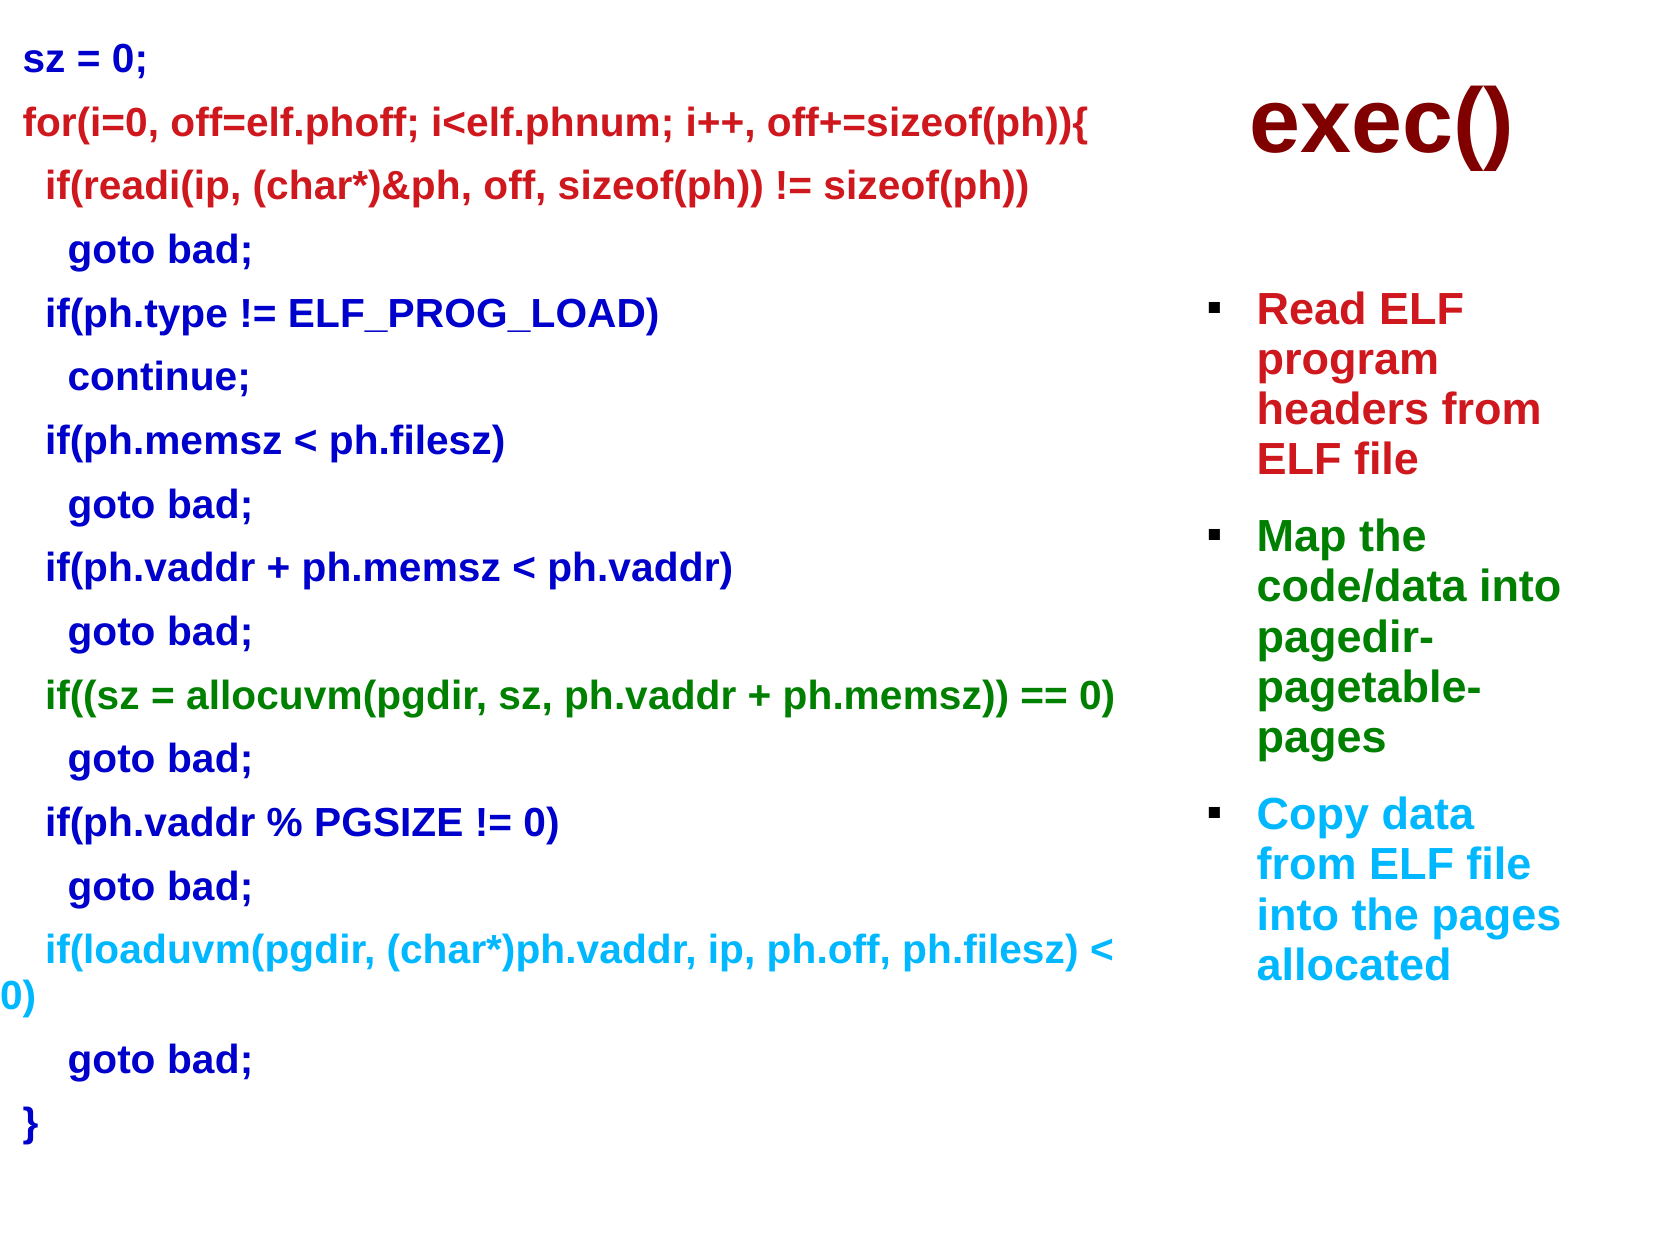

# exec()
 sz = 0;
 for(i=0, off=elf.phoff; i<elf.phnum; i++, off+=sizeof(ph)){
 if(readi(ip, (char*)&ph, off, sizeof(ph)) != sizeof(ph))
 goto bad;
 if(ph.type != ELF_PROG_LOAD)
 continue;
 if(ph.memsz < ph.filesz)
 goto bad;
 if(ph.vaddr + ph.memsz < ph.vaddr)
 goto bad;
 if((sz = allocuvm(pgdir, sz, ph.vaddr + ph.memsz)) == 0)
 goto bad;
 if(ph.vaddr % PGSIZE != 0)
 goto bad;
 if(loaduvm(pgdir, (char*)ph.vaddr, ip, ph.off, ph.filesz) < 0)
 goto bad;
 }
Read ELF program headers from ELF file
Map the code/data into pagedir-pagetable-pages
Copy data from ELF file into the pages allocated